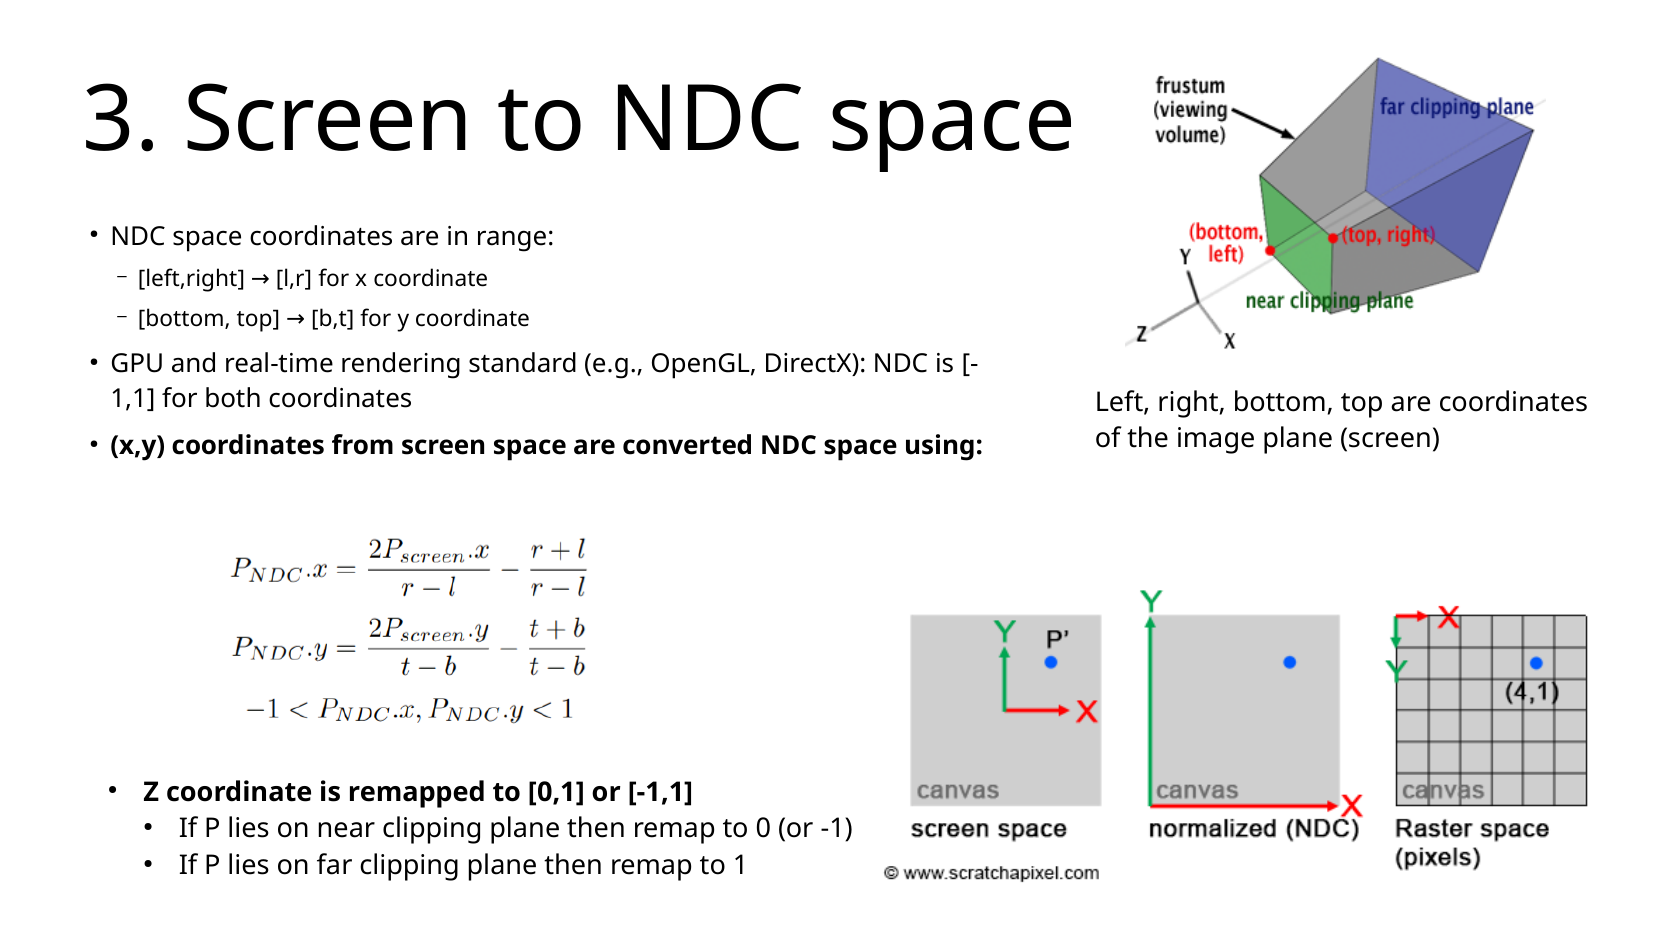

# 3. Screen to NDC space
NDC space coordinates are in range:
[left,right] → [l,r] for x coordinate
[bottom, top] → [b,t] for y coordinate
GPU and real-time rendering standard (e.g., OpenGL, DirectX): NDC is [-1,1] for both coordinates
(x,y) coordinates from screen space are converted NDC space using:
Left, right, bottom, top are coordinates of the image plane (screen)
Z coordinate is remapped to [0,1] or [-1,1]
If P lies on near clipping plane then remap to 0 (or -1)
If P lies on far clipping plane then remap to 1
23